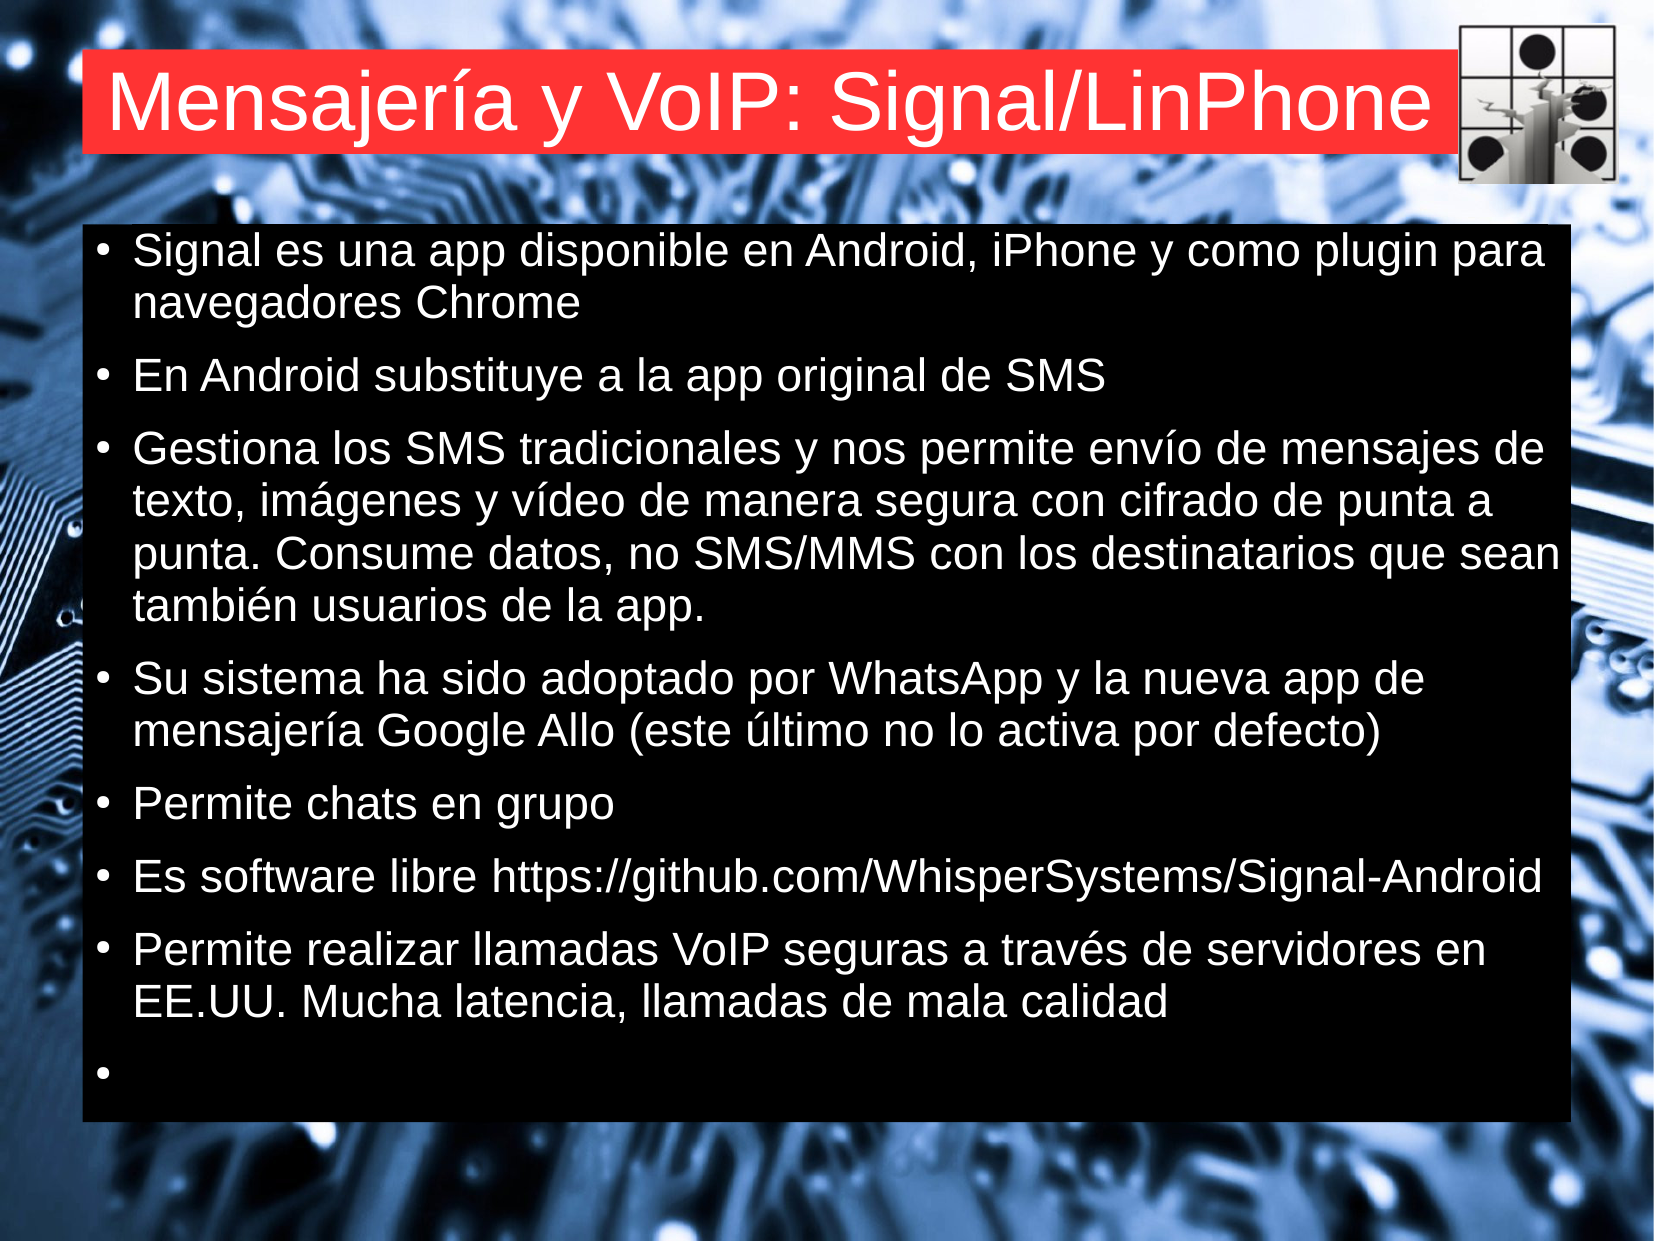

Tráfico de datos seguro con Tor y/o VPN
Mensajería y VoIP: Signal/LinPhone
# Signal es una app disponible en Android, iPhone y como plugin para navegadores Chrome
En Android substituye a la app original de SMS
Gestiona los SMS tradicionales y nos permite envío de mensajes de texto, imágenes y vídeo de manera segura con cifrado de punta a punta. Consume datos, no SMS/MMS con los destinatarios que sean también usuarios de la app.
Su sistema ha sido adoptado por WhatsApp y la nueva app de mensajería Google Allo (este último no lo activa por defecto)
Permite chats en grupo
Es software libre https://github.com/WhisperSystems/Signal-Android
Permite realizar llamadas VoIP seguras a través de servidores en EE.UU. Mucha latencia, llamadas de mala calidad